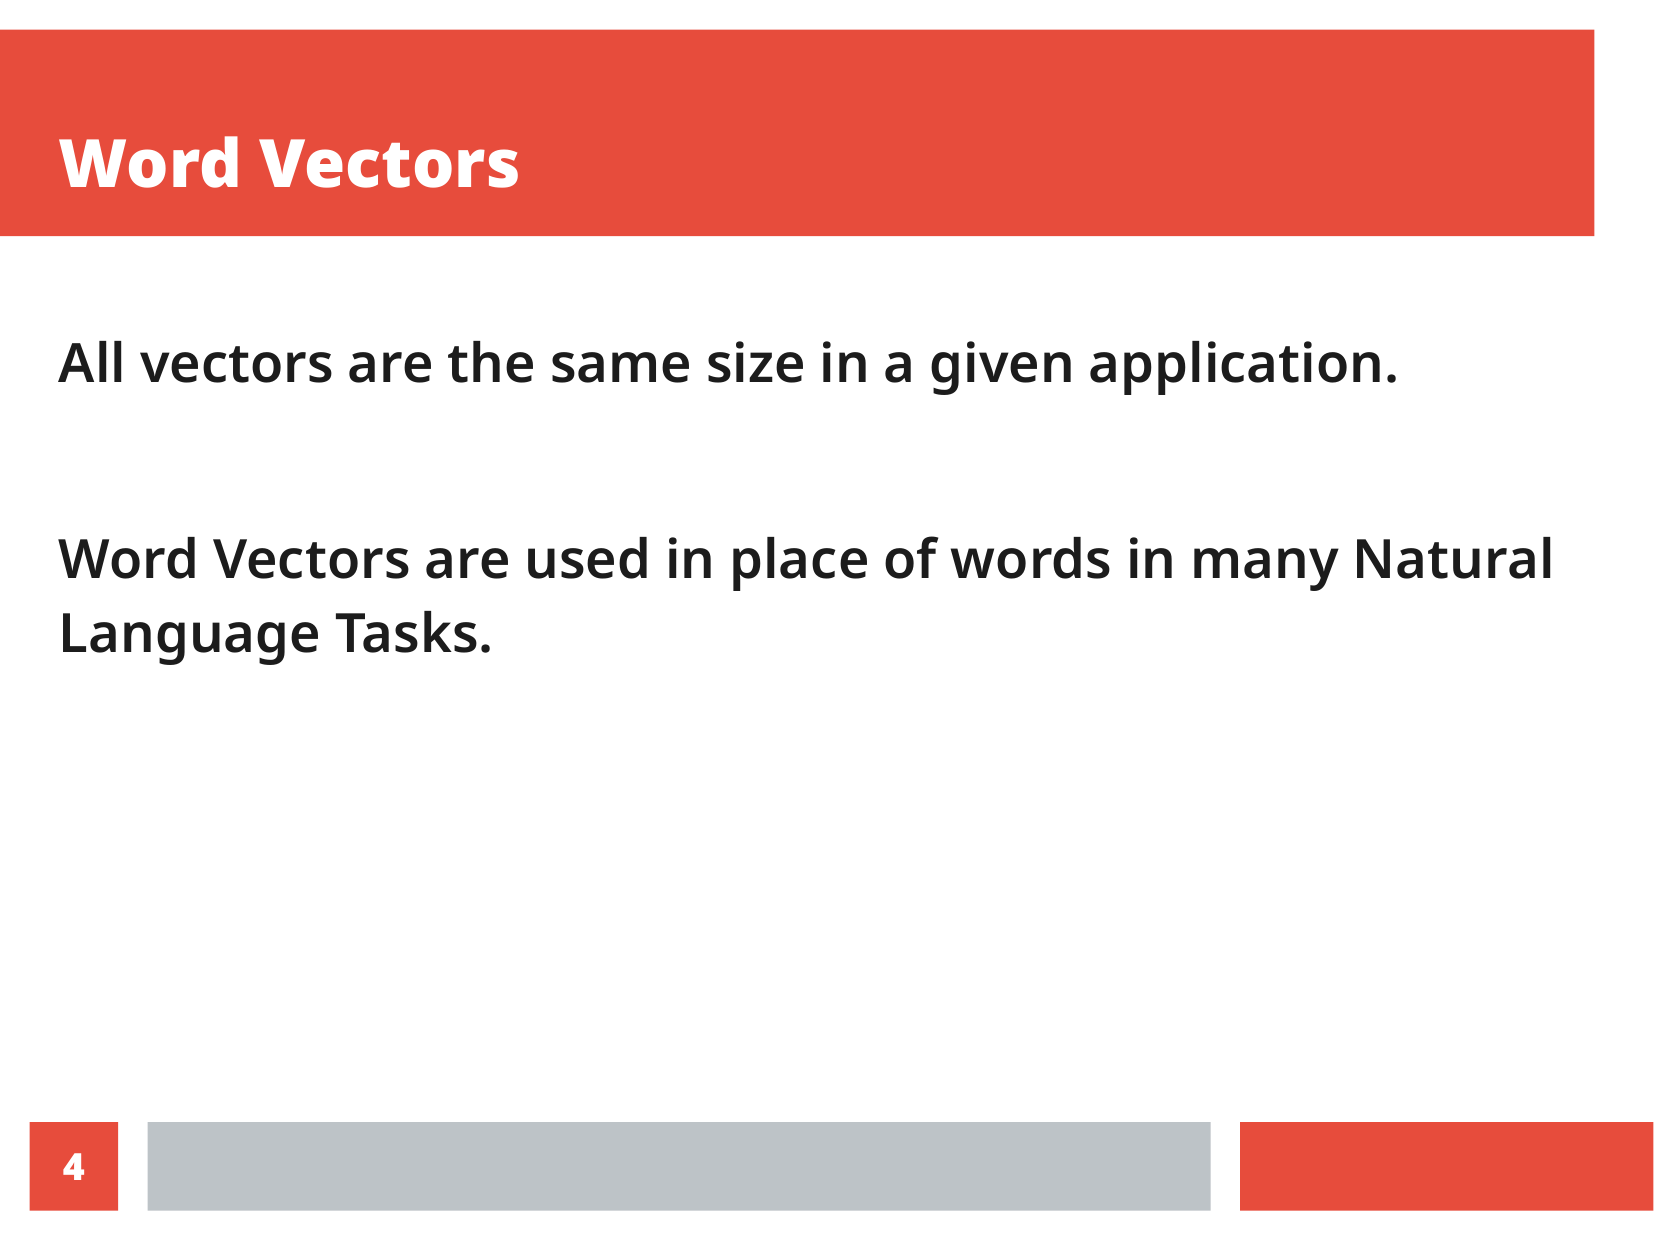

# Word Vectors
All vectors are the same size in a given application.
Word Vectors are used in place of words in many Natural Language Tasks.
4